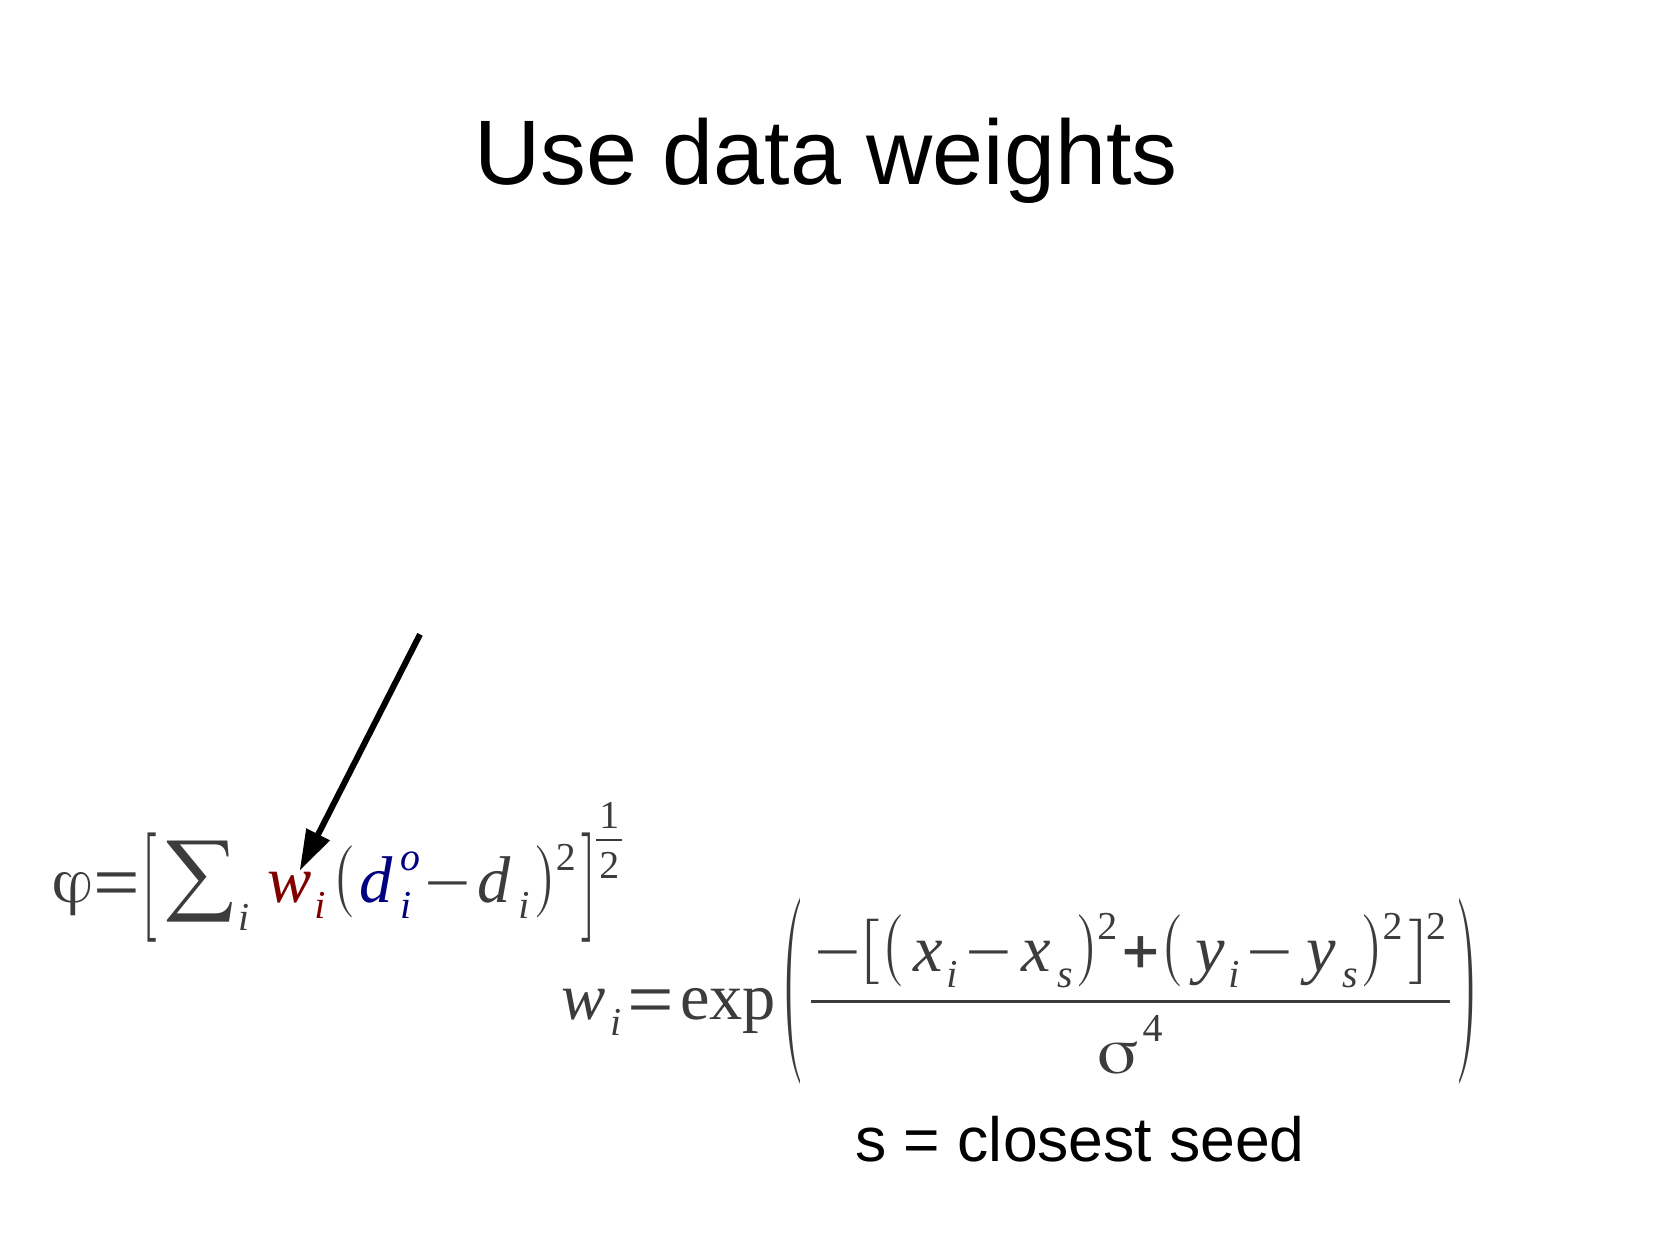

# Use data weights
s = closest seed